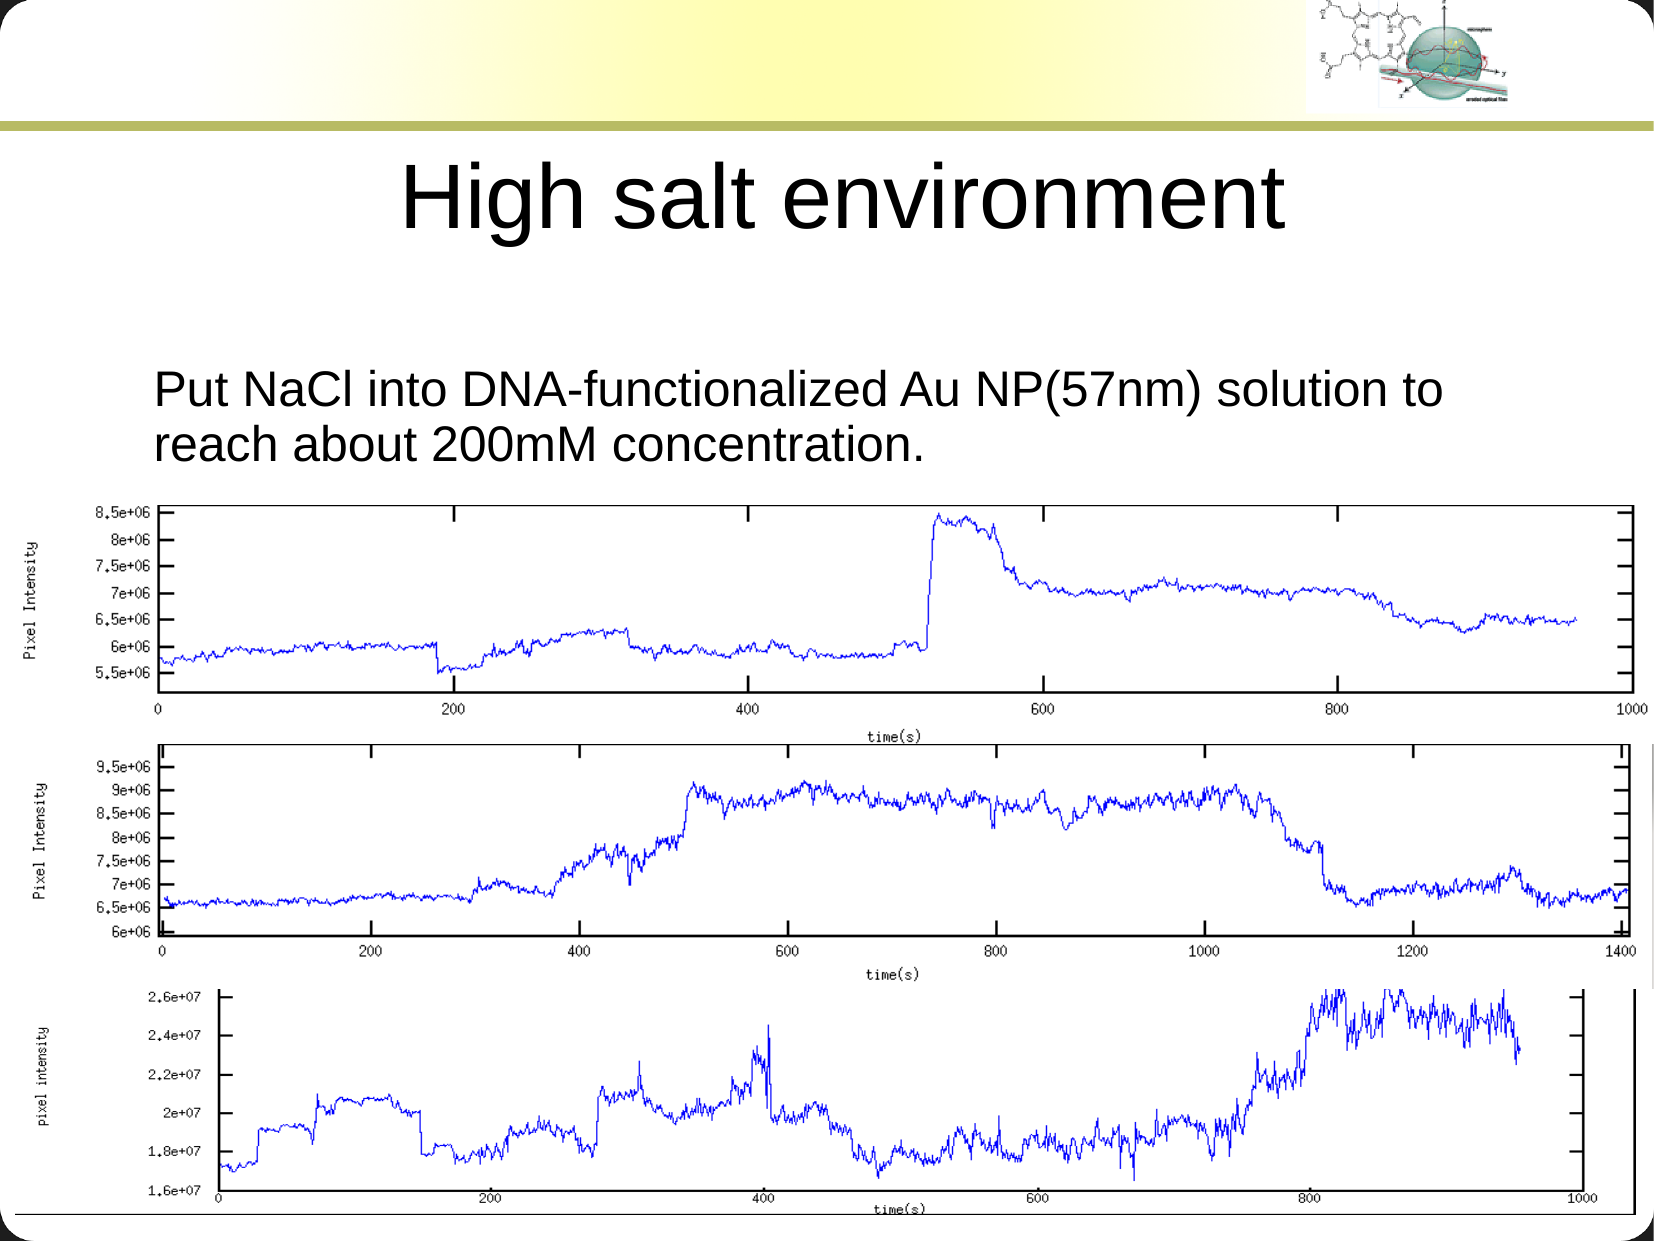

# High salt environment
Put NaCl into DNA-functionalized Au NP(57nm) solution to reach about 200mM concentration.